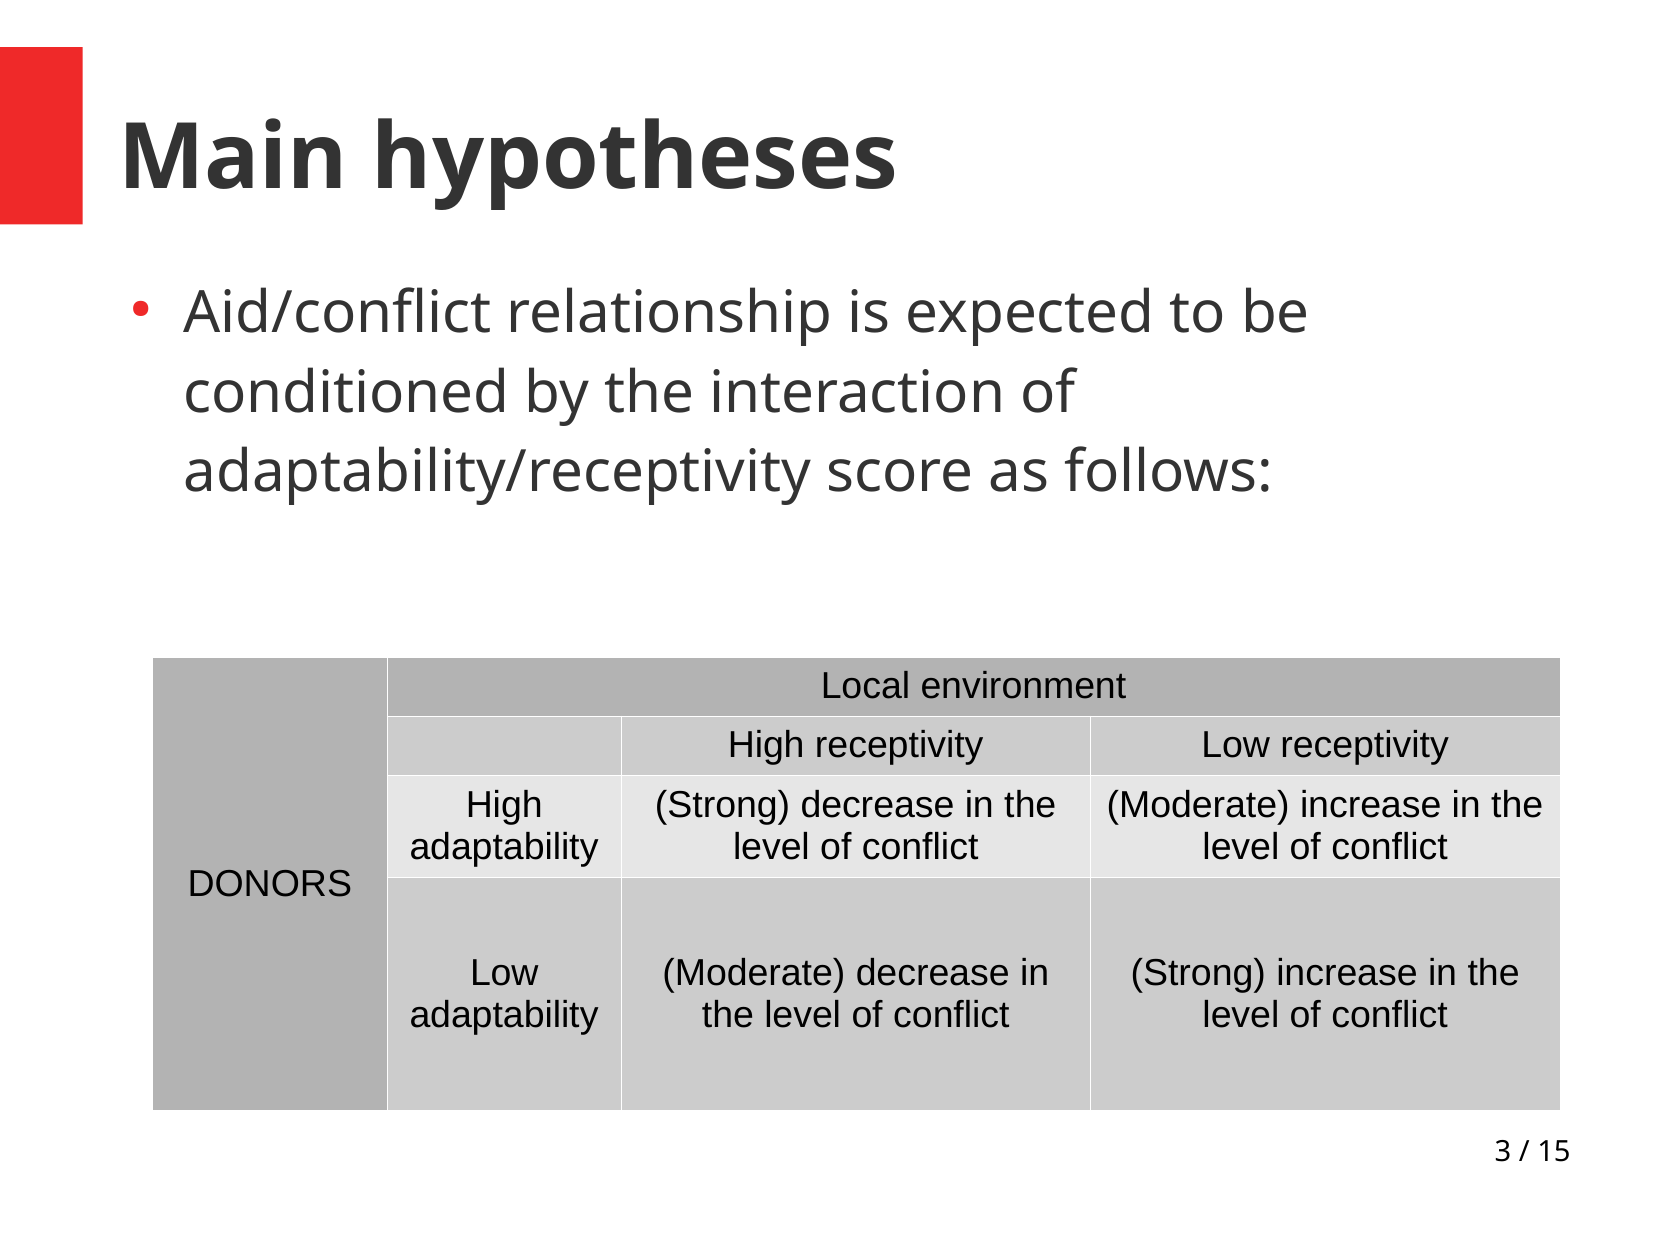

# Main hypotheses
Aid/conflict relationship is expected to be conditioned by the interaction of adaptability/receptivity score as follows:
| DONORS | Local environment | | |
| --- | --- | --- | --- |
| | | High receptivity | Low receptivity |
| | High adaptability | (Strong) decrease in the level of conflict | (Moderate) increase in the level of conflict |
| | Low adaptability | (Moderate) decrease in the level of conflict | (Strong) increase in the level of conflict |
3